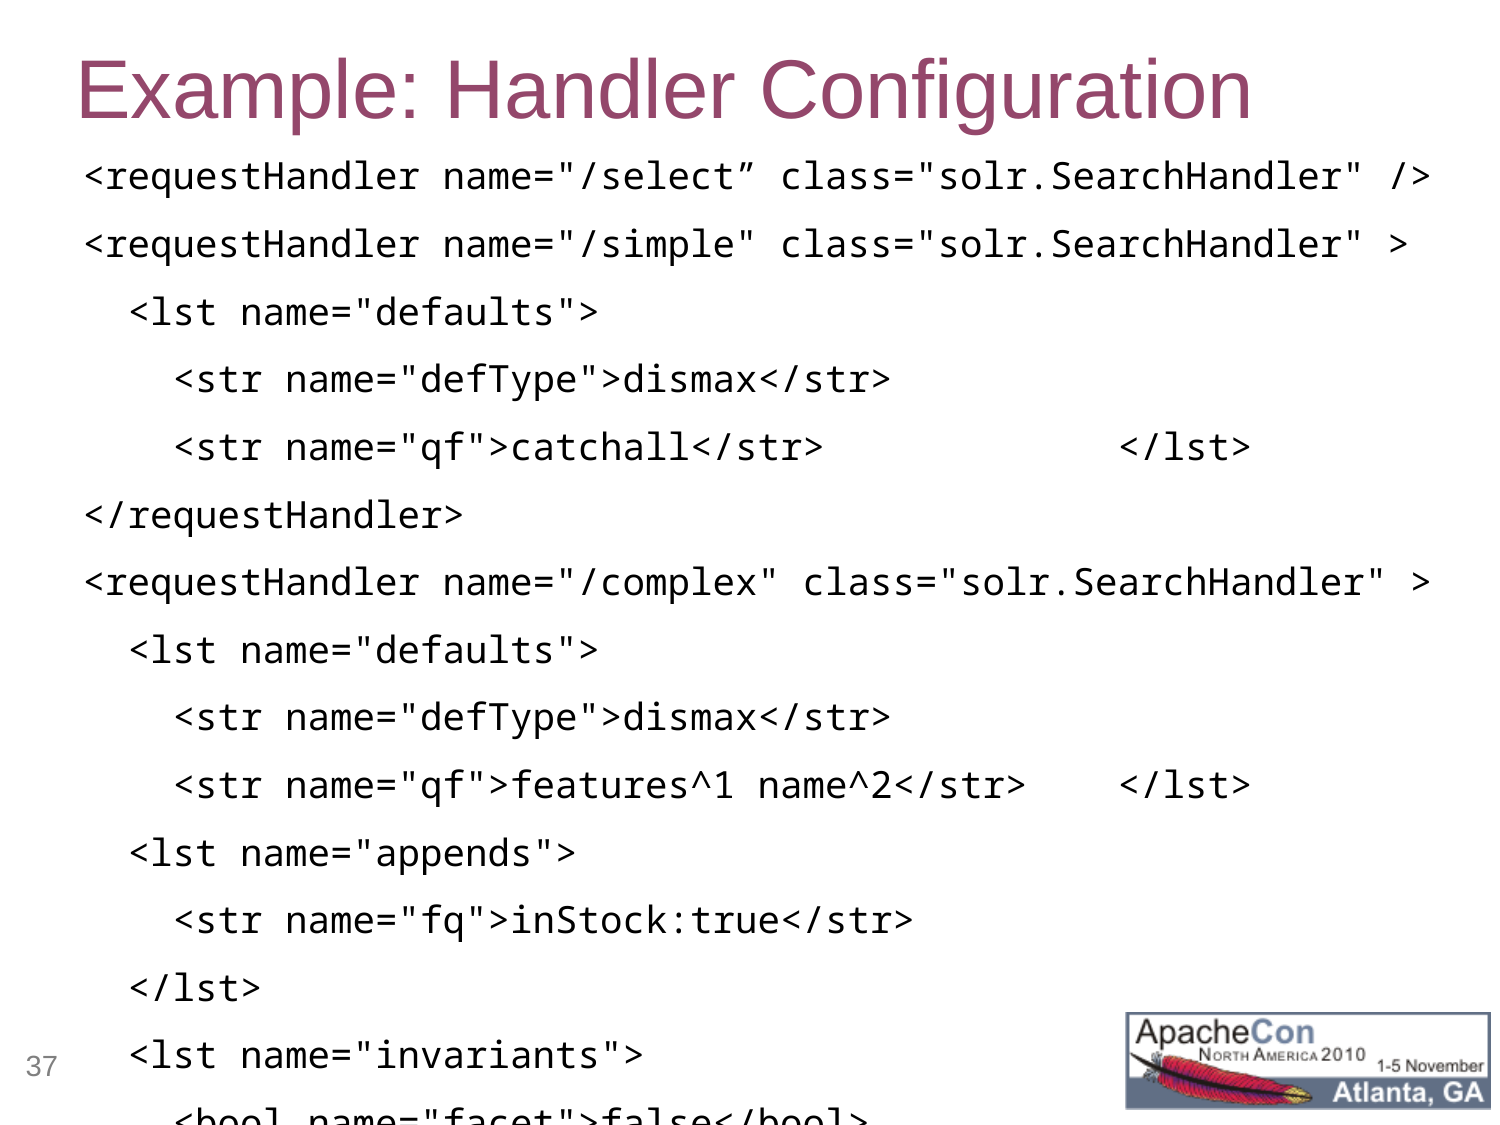

# Example: Handler Configuration
 <requestHandler name="/select” class="solr.SearchHandler" />
 <requestHandler name="/simple" class="solr.SearchHandler" >
 <lst name="defaults">
 <str name="defType">dismax</str>
 <str name="qf">catchall</str> </lst>
 </requestHandler>
 <requestHandler name="/complex" class="solr.SearchHandler" >
 <lst name="defaults">
 <str name="defType">dismax</str>
 <str name="qf">features^1 name^2</str> </lst>
 <lst name="appends">
 <str name="fq">inStock:true</str>
 </lst>
 <lst name="invariants">
 <bool name="facet">false</bool>
 ...
37